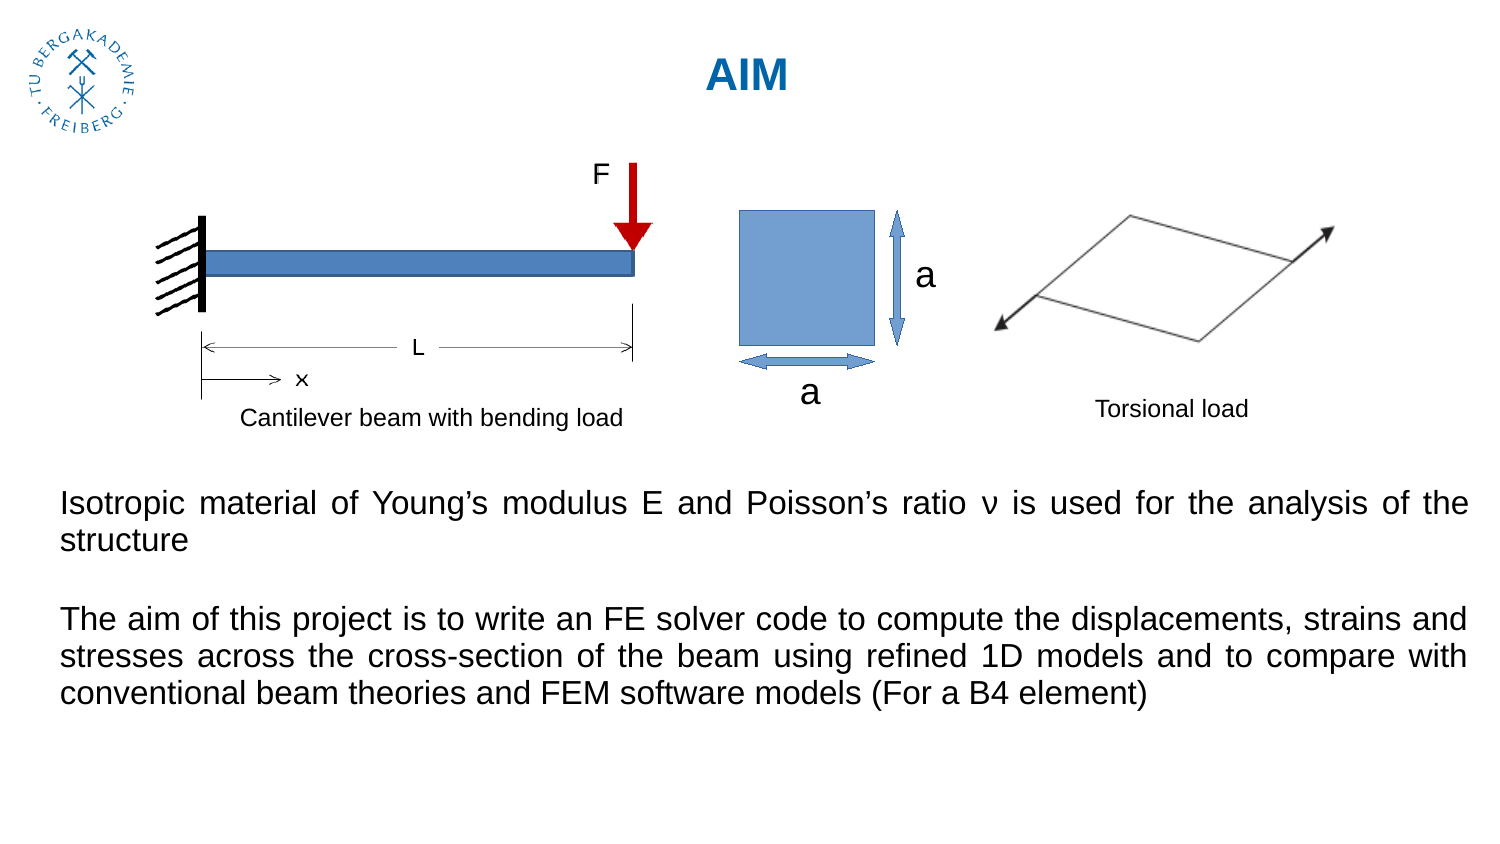

# AIM
a
a
Torsional load
Cantilever beam with bending load
Isotropic material of Young’s modulus E and Poisson’s ratio ν is used for the analysis of the structure
The aim of this project is to write an FE solver code to compute the displacements, strains and stresses across the cross-section of the beam using refined 1D models and to compare with conventional beam theories and FEM software models (For a B4 element)